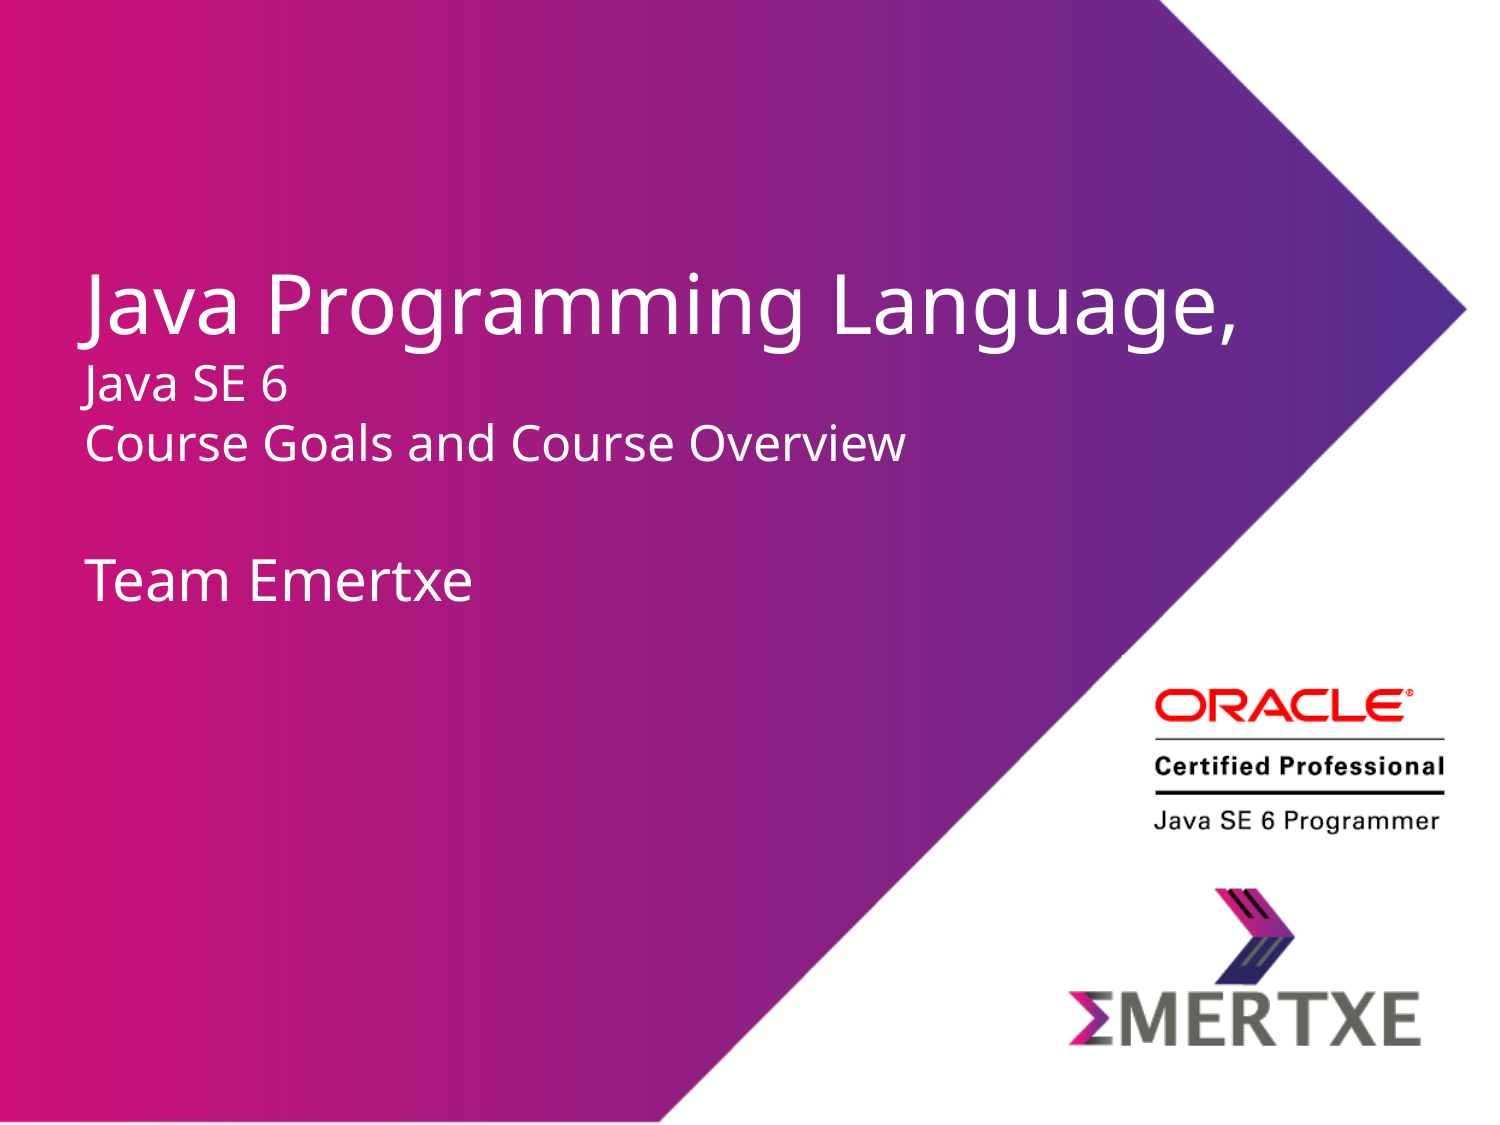

Java Programming Language,
Java SE 6
Course Goals and Course Overview
Team Emertxe